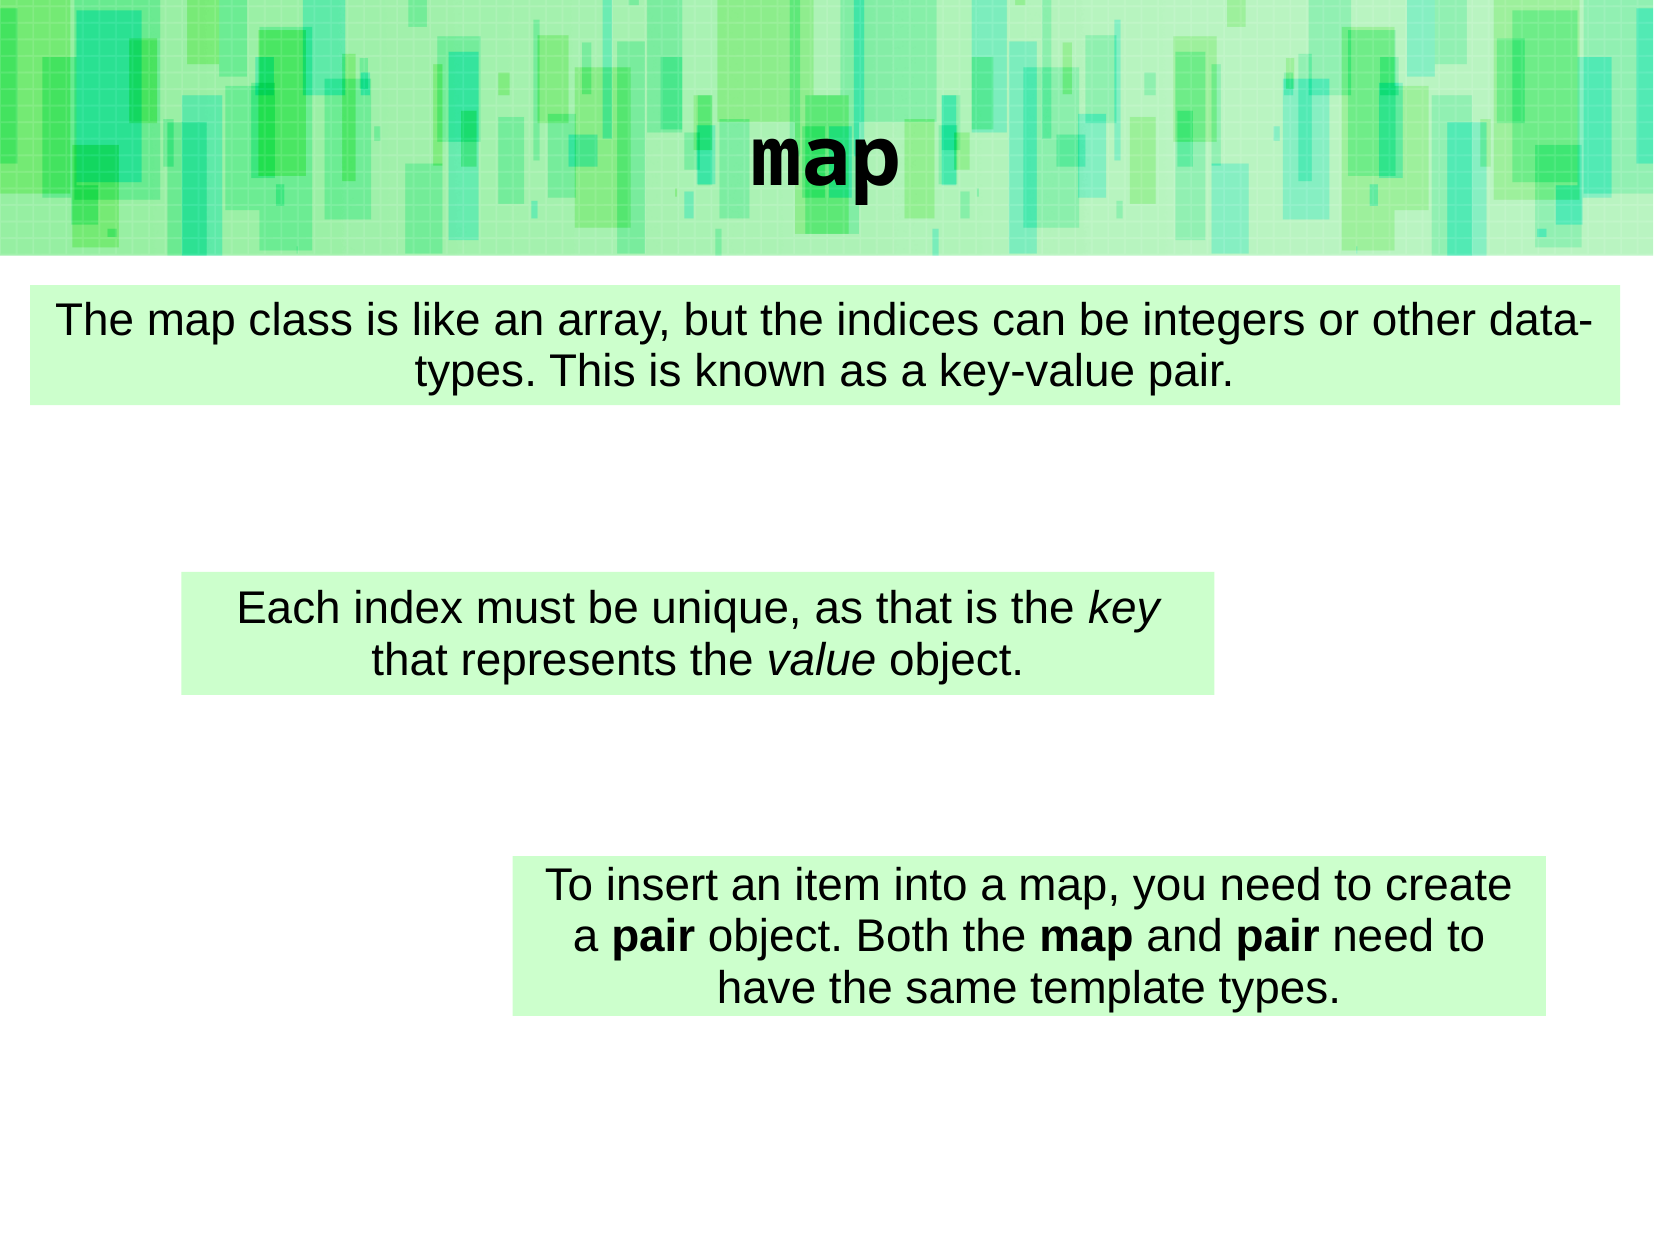

# map
The map class is like an array, but the indices can be integers or other data-types. This is known as a key-value pair.
Each index must be unique, as that is the key that represents the value object.
To insert an item into a map, you need to create a pair object. Both the map and pair need to have the same template types.